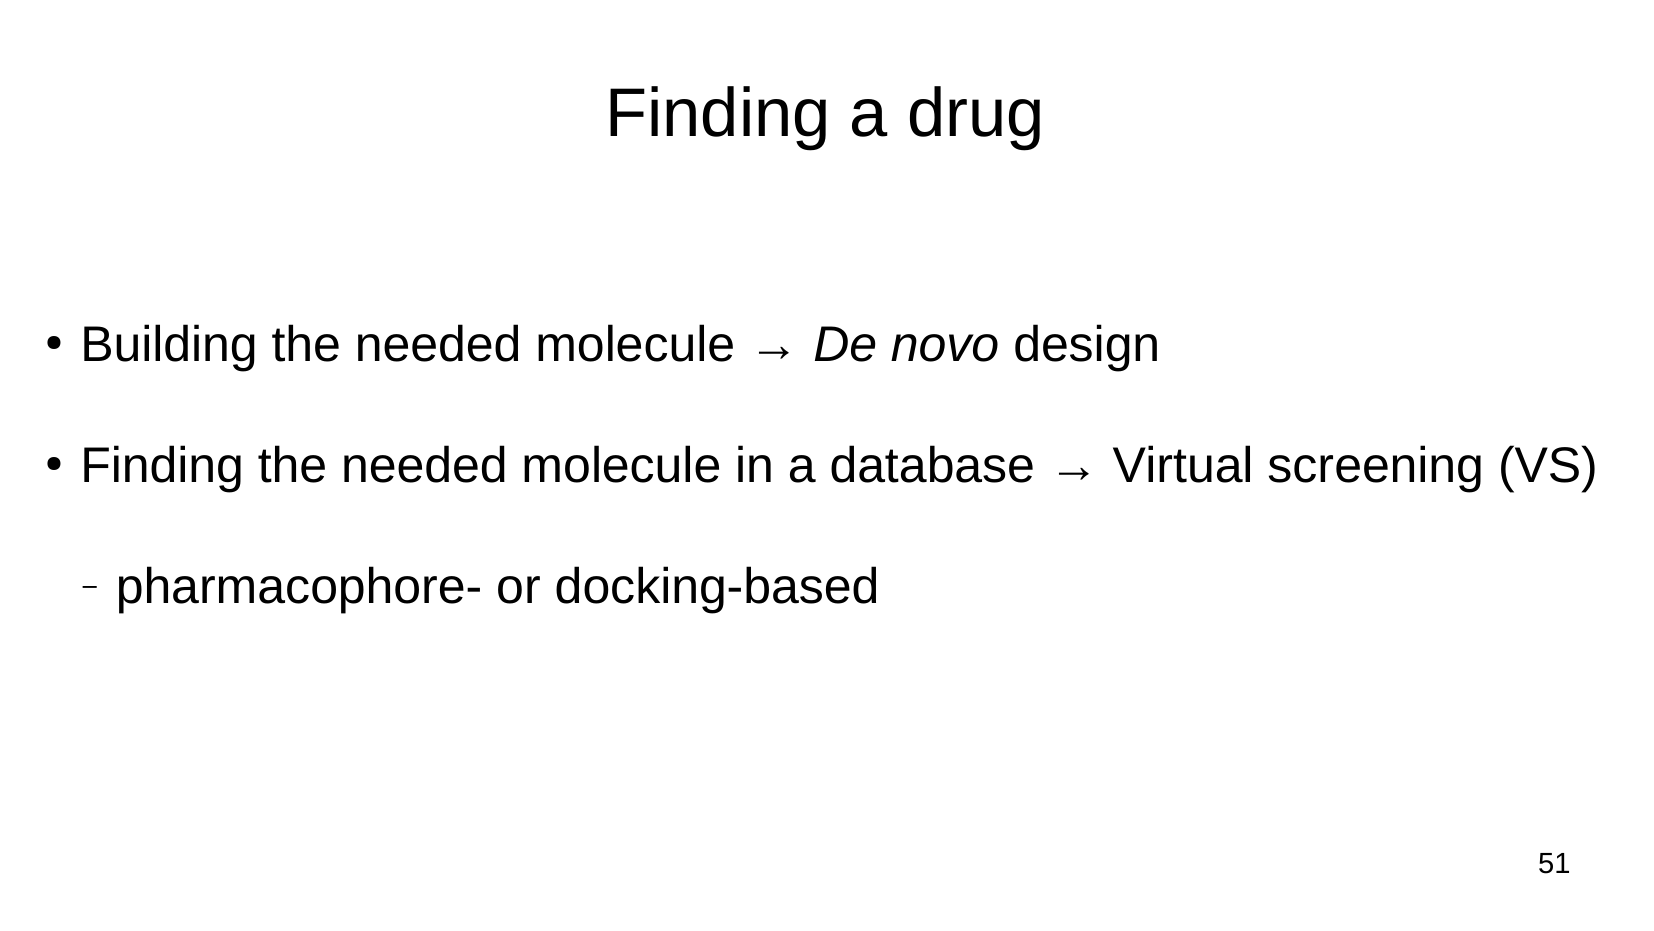

# Finding a drug
Building the needed molecule → De novo design
Finding the needed molecule in a database → Virtual screening (VS)
pharmacophore- or docking-based
51